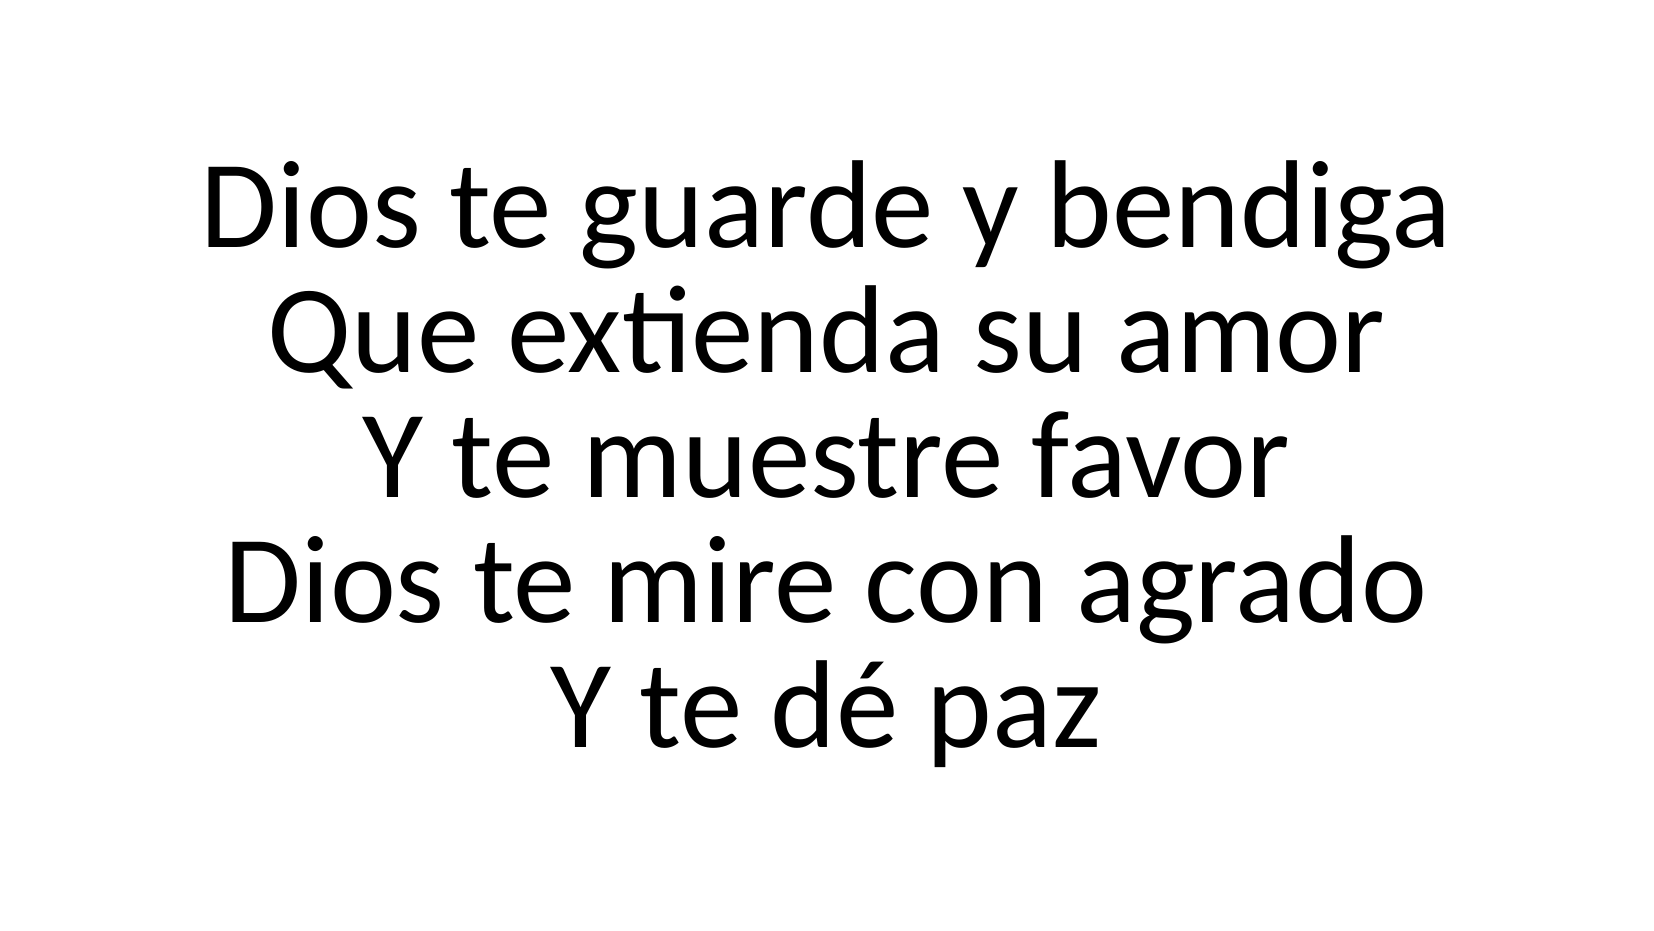

# Dios te guarde y bendiga Que extienda su amor Y te muestre favor Dios te mire con agrado Y te dé paz